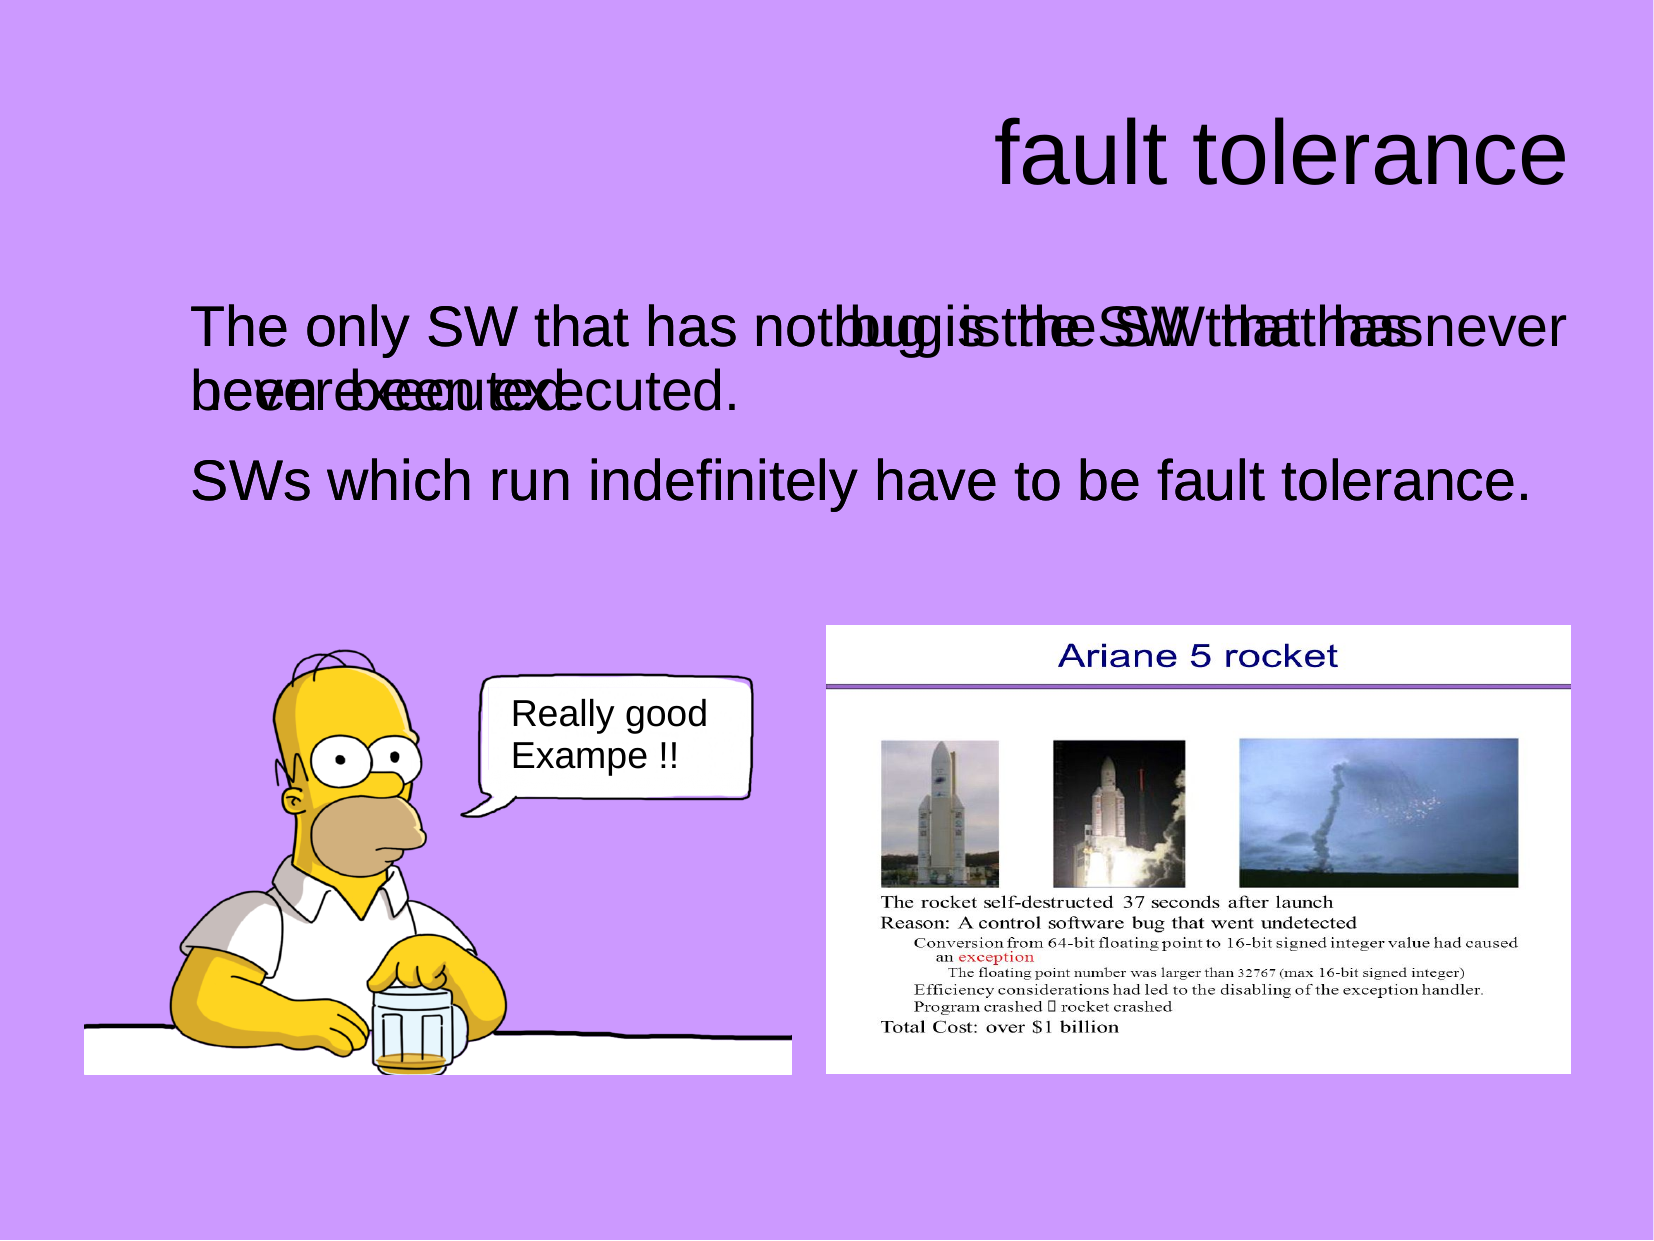

# fault tolerance
The only SW that has not bug is the SW that has never been executed.
SWs which run indefinitely have to be fault tolerance.
The only SW that has no bug is the SW that has never been executed.
SWs which run indefinitely have to be fault tolerance.
Really good
Exampe !!